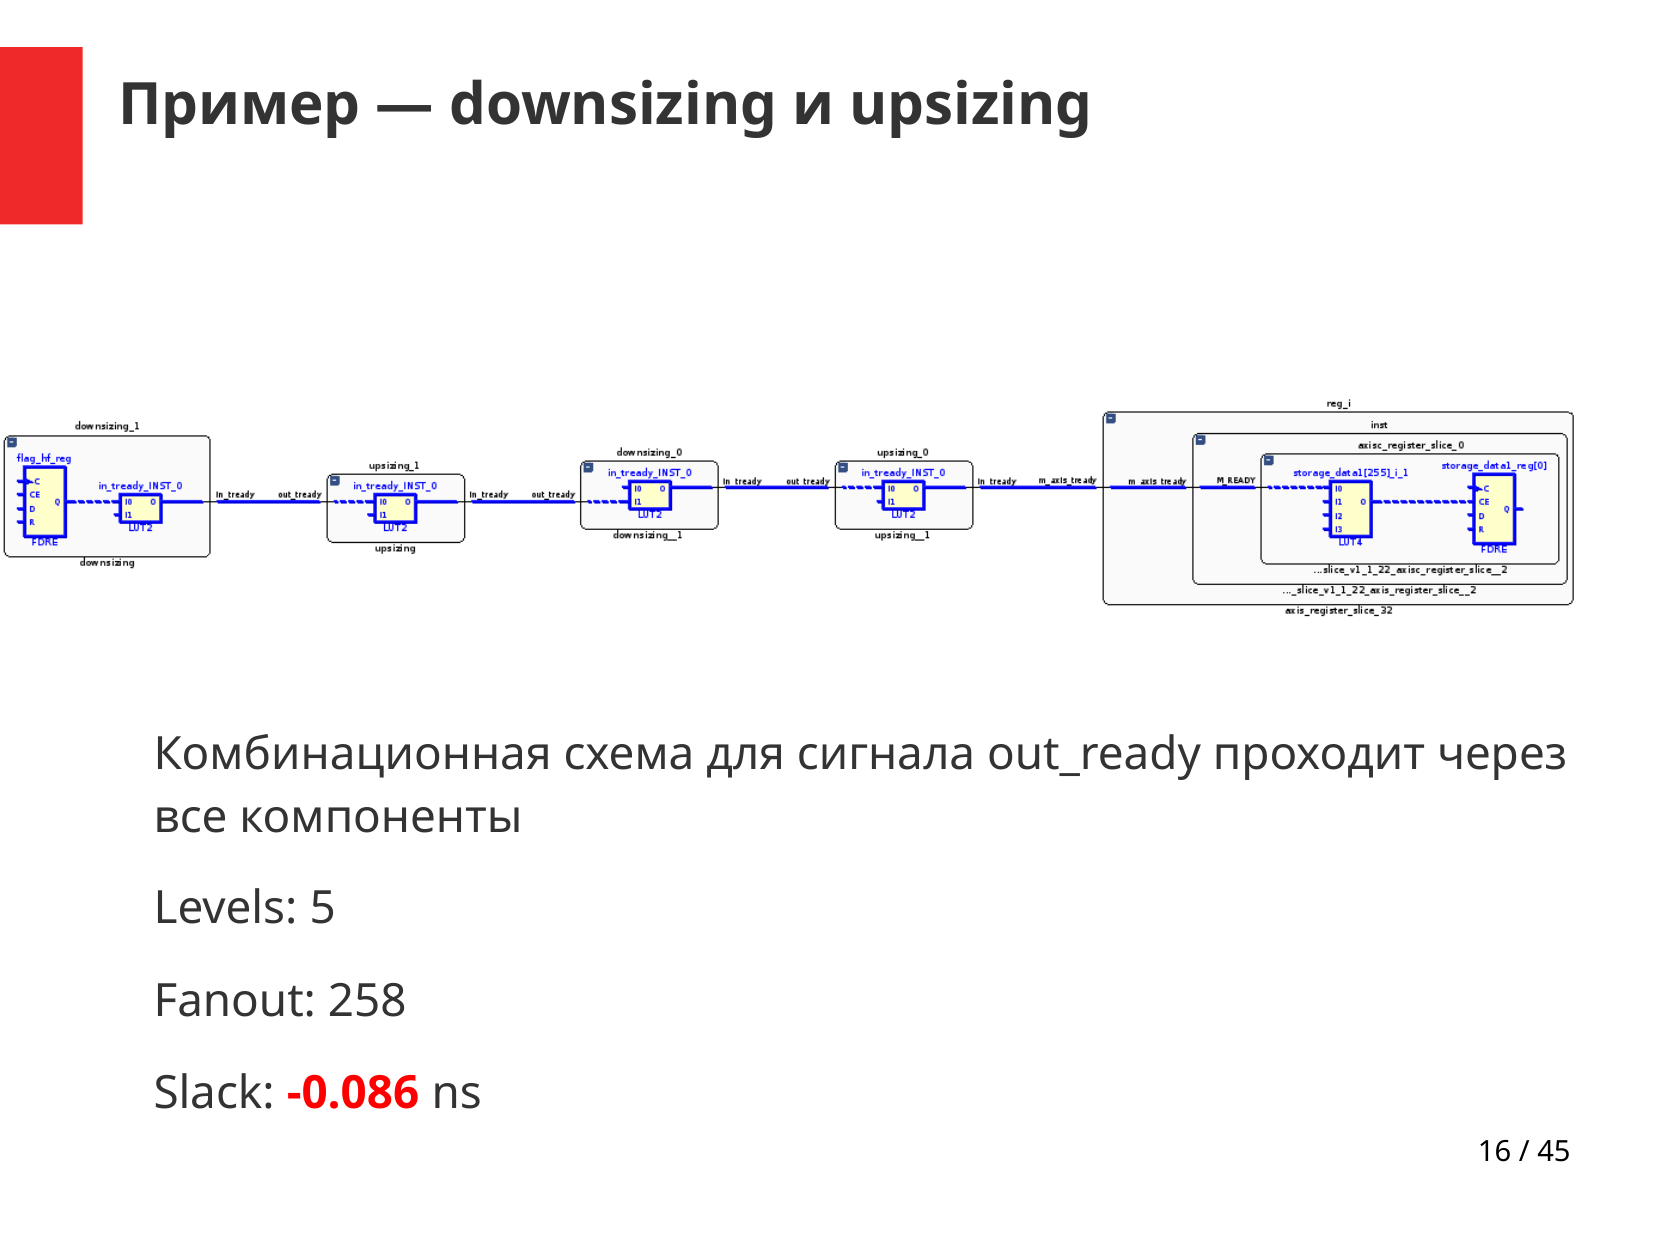

# Пример — downsizing и upsizing
Комбинационная схема для сигнала out_ready проходит через все компоненты
Levels: 5
Fanout: 258
Slack: -0.086 ns
16